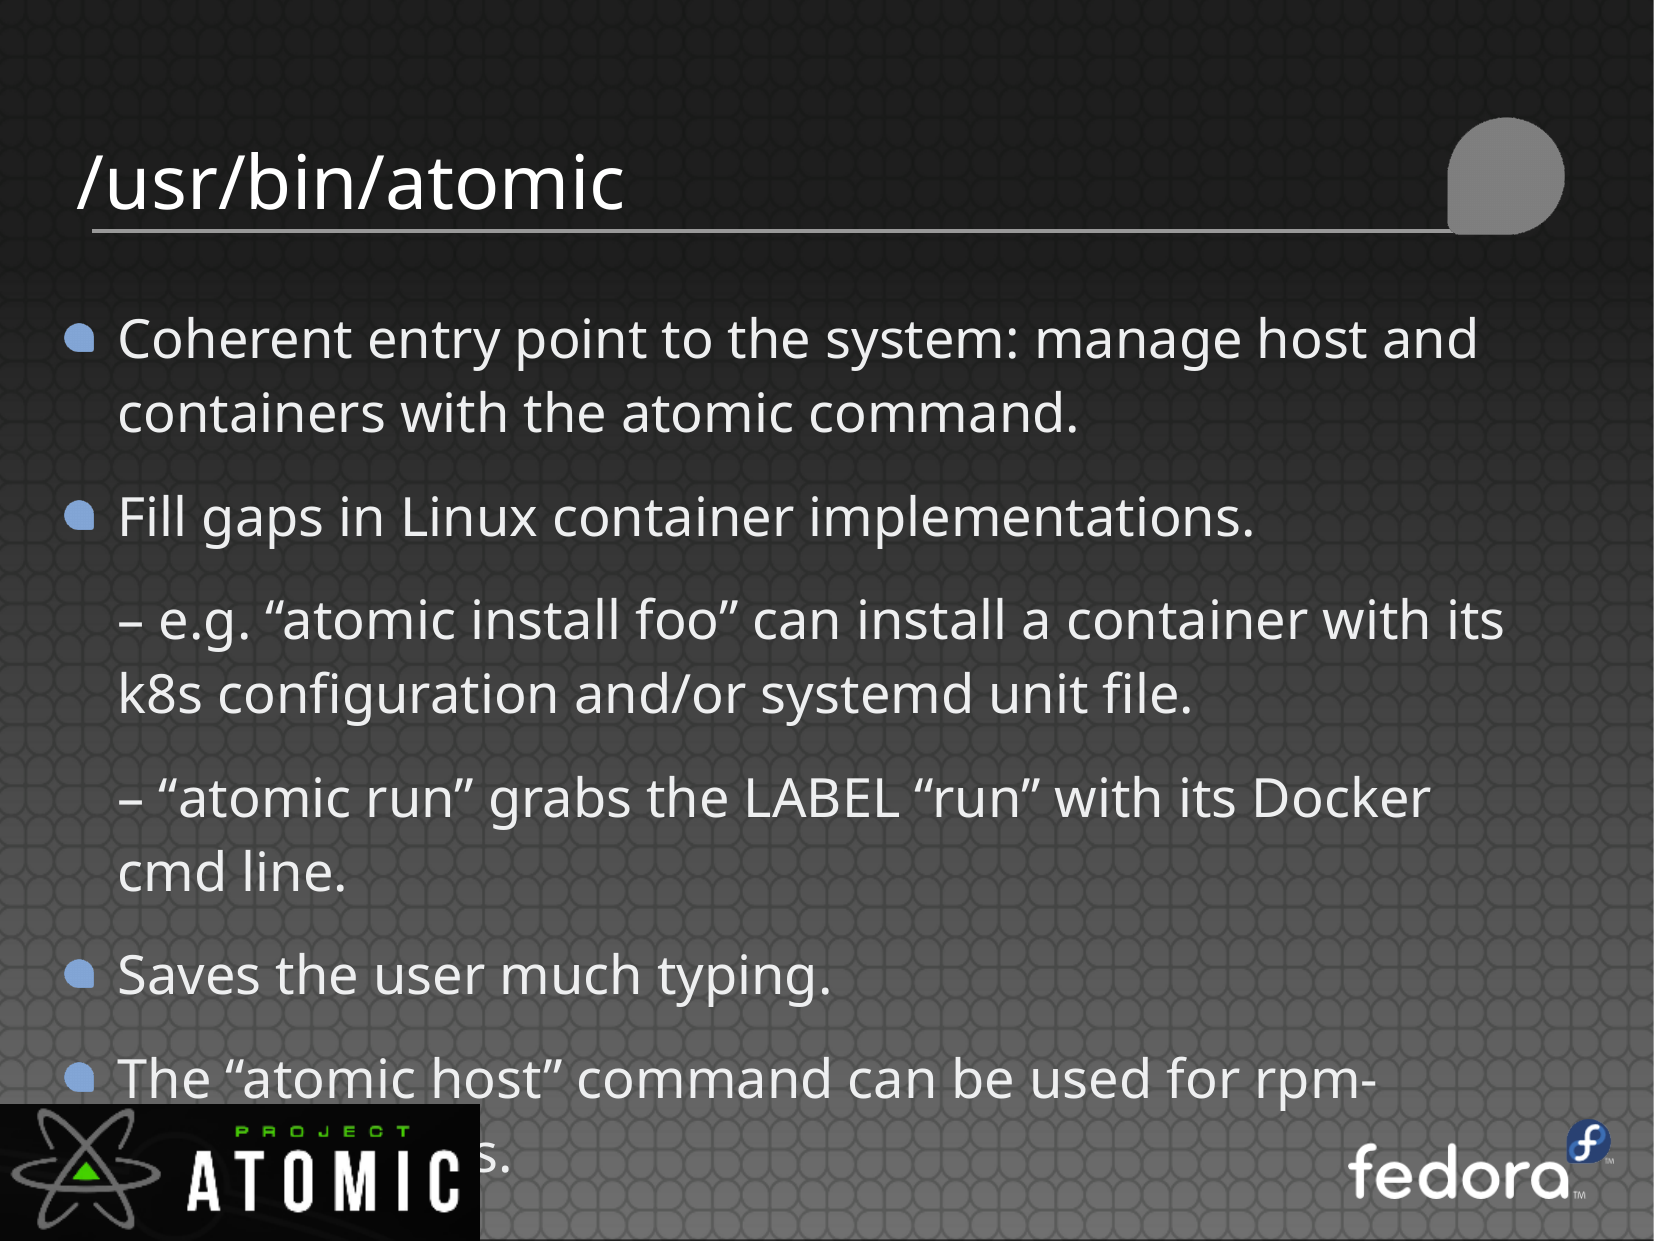

# /usr/bin/atomic
Coherent entry point to the system: manage host and containers with the atomic command.
Fill gaps in Linux container implementations.
– e.g. “atomic install foo” can install a container with its k8s configuration and/or systemd unit file.
– “atomic run” grabs the LABEL “run” with its Docker cmd line.
Saves the user much typing.
The “atomic host” command can be used for rpm-ostree updates.